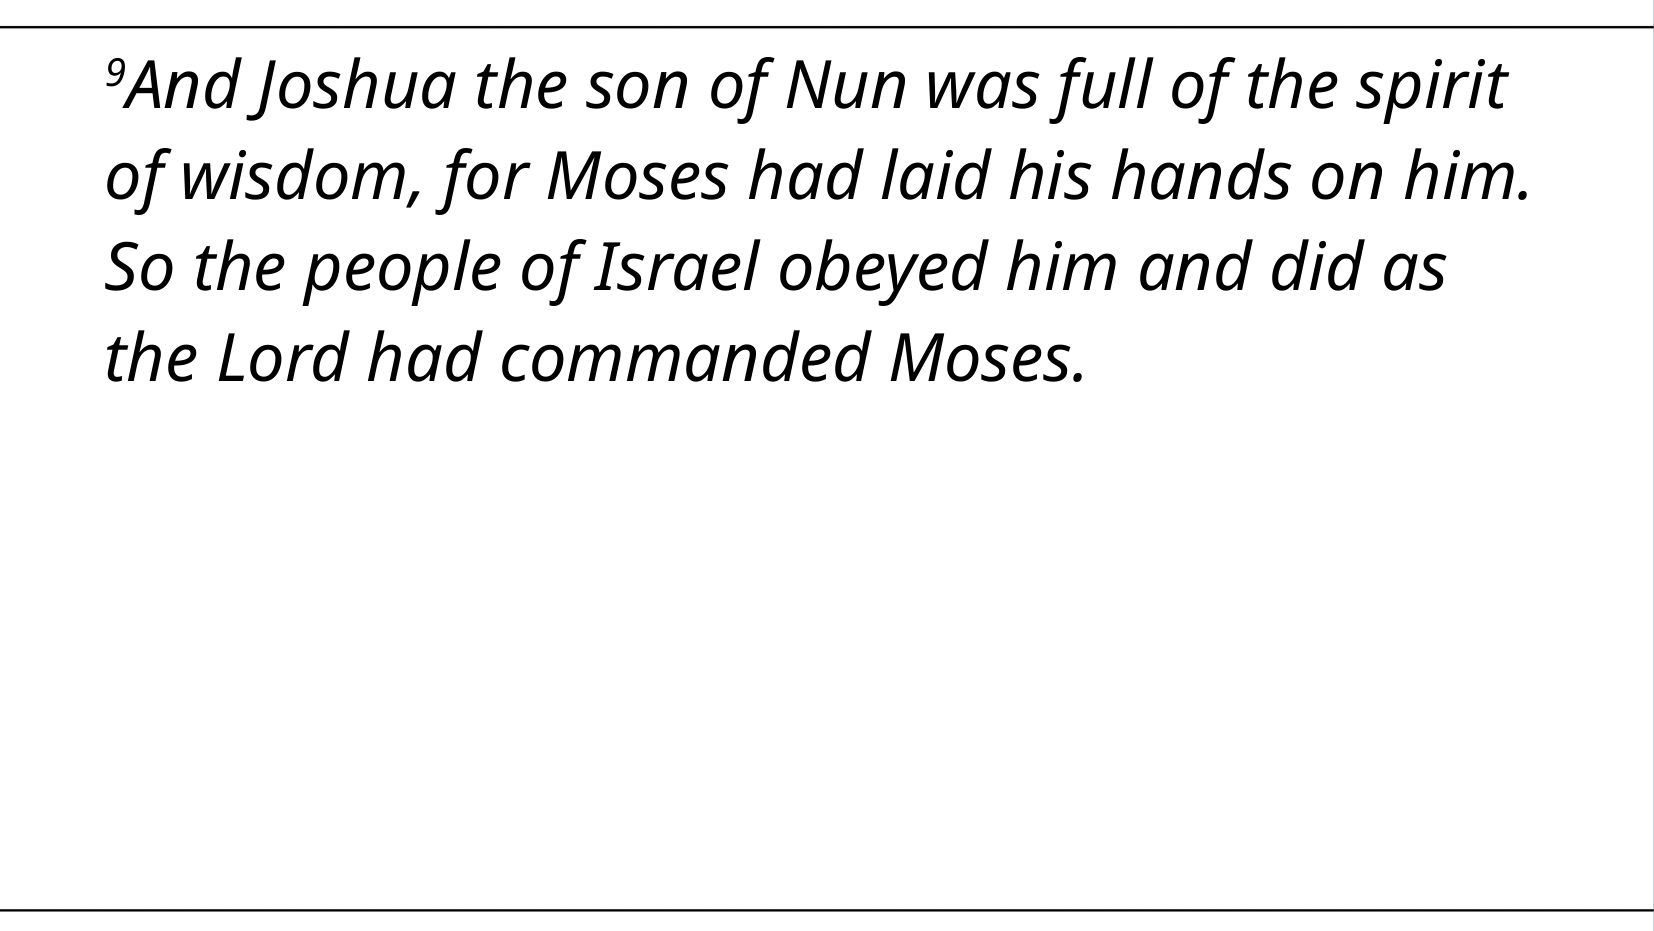

9And Joshua the son of Nun was full of the spirit of wisdom, for Moses had laid his hands on him. So the people of Israel obeyed him and did as the Lord had commanded Moses.